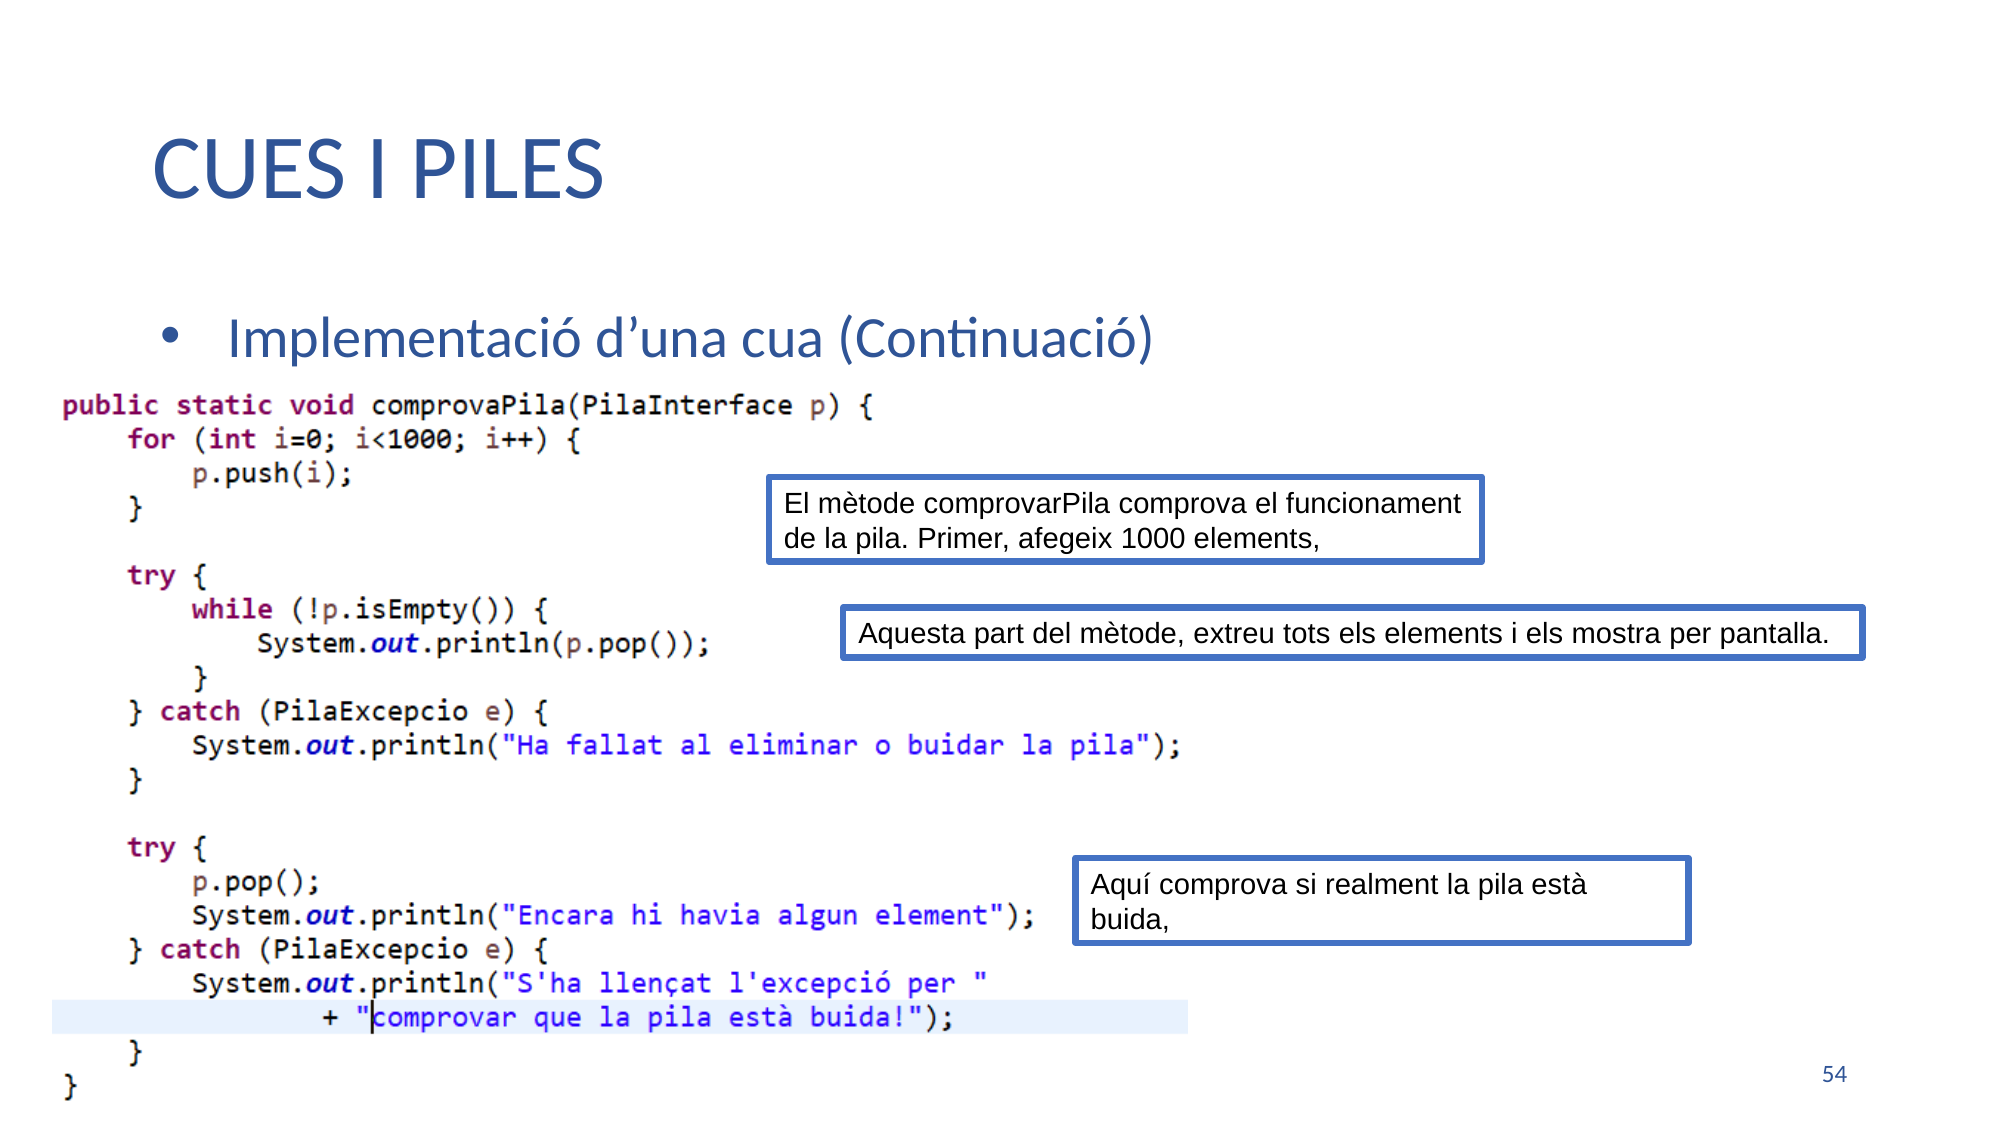

# CUES I PILES
Implementació d’una cua (Continuació)
El mètode comprovarPila comprova el funcionament de la pila. Primer, afegeix 1000 elements,
Aquesta part del mètode, extreu tots els elements i els mostra per pantalla.
Aquí comprova si realment la pila està buida,